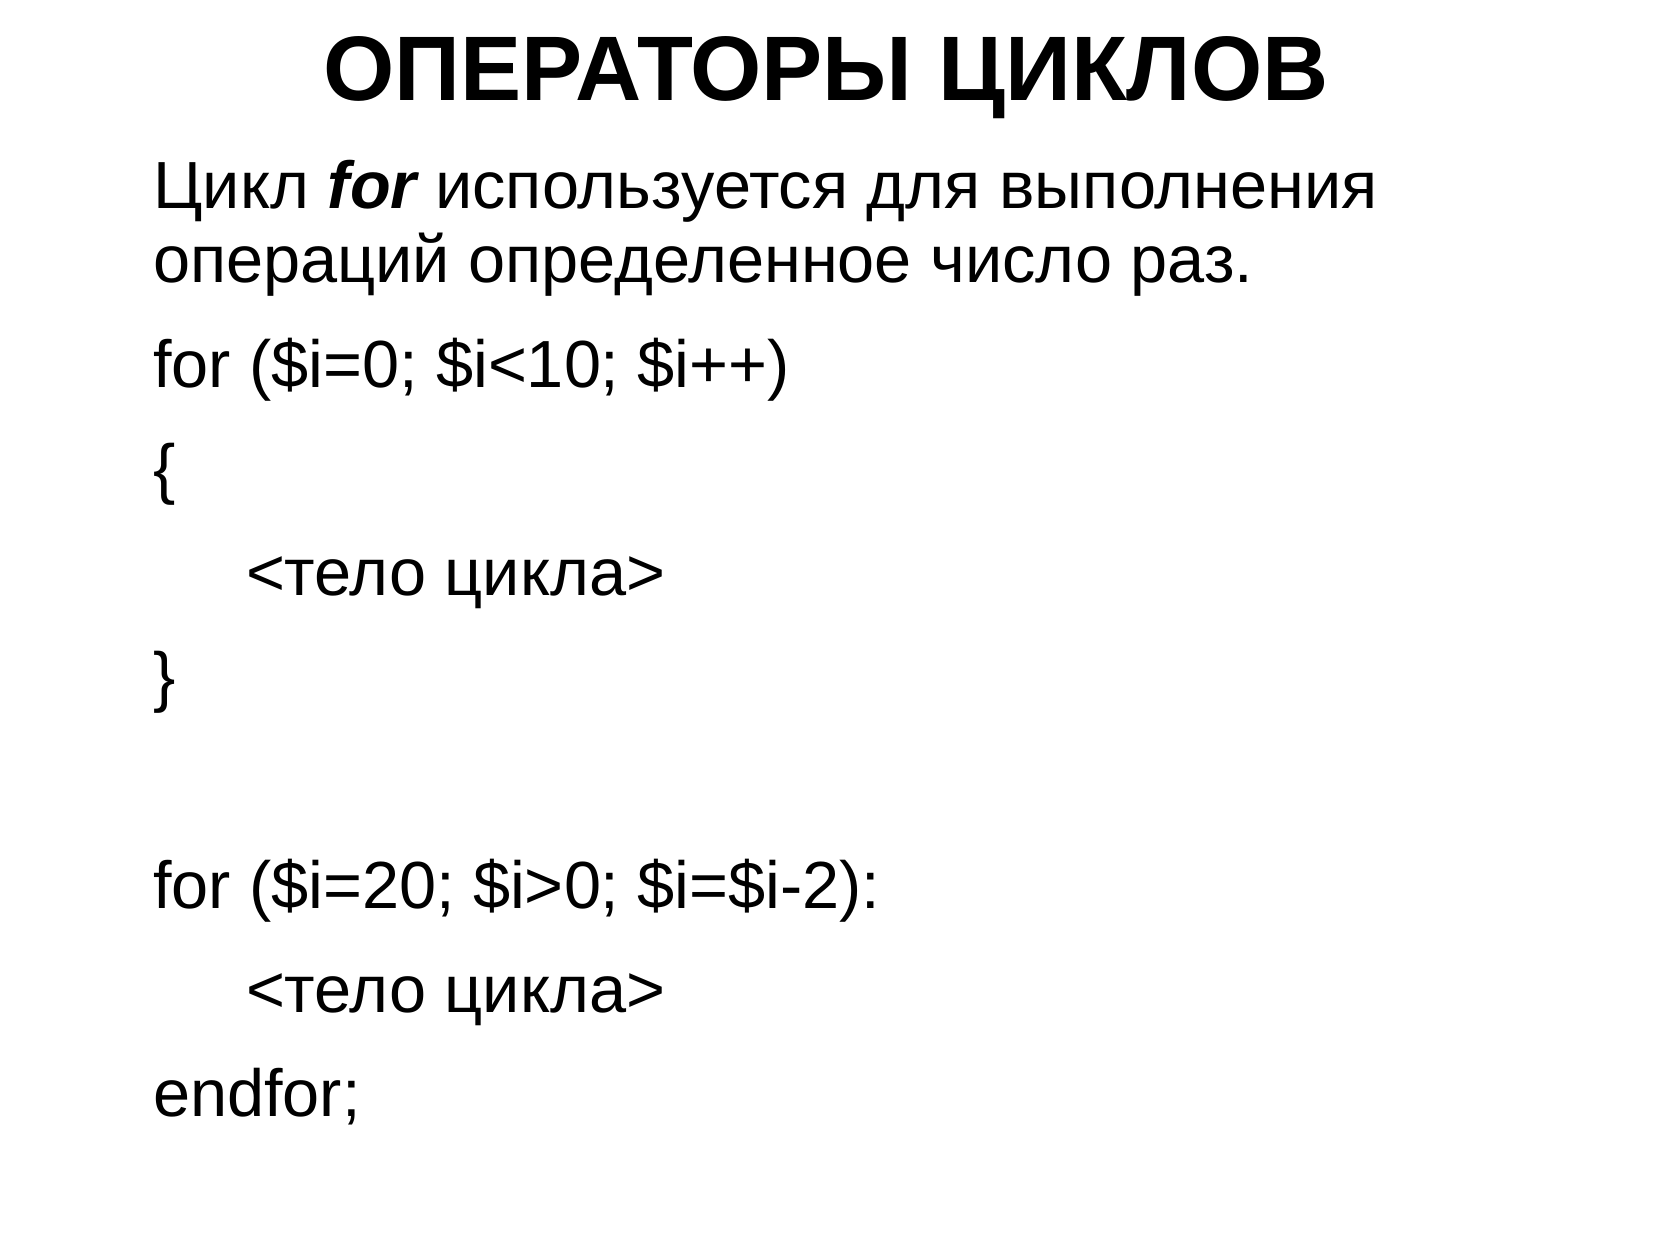

# ОПЕРАТОРЫ ЦИКЛОВ
Цикл for используется для выполнения операций определенное число раз.
for ($i=0; $i<10; $i++)
{
 <тело цикла>
}
for ($i=20; $i>0; $i=$i-2):
 <тело цикла>
endfor;